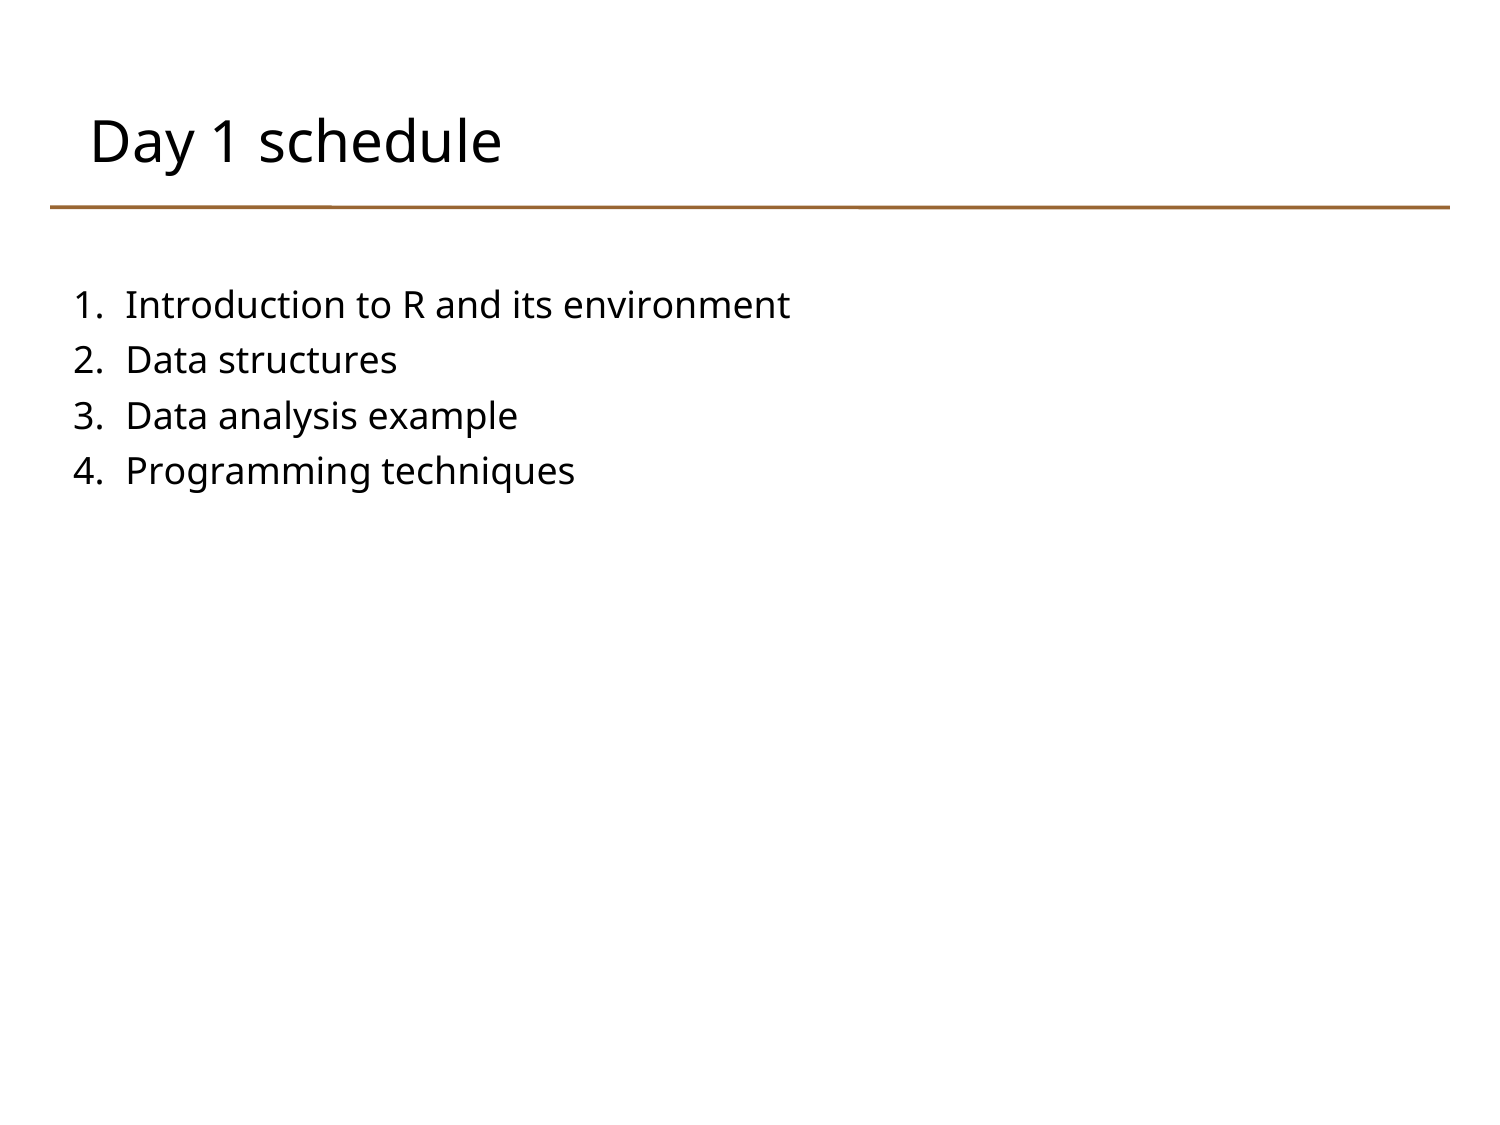

Day 1 schedule
Introduction to R and its environment
Data structures
Data analysis example
Programming techniques